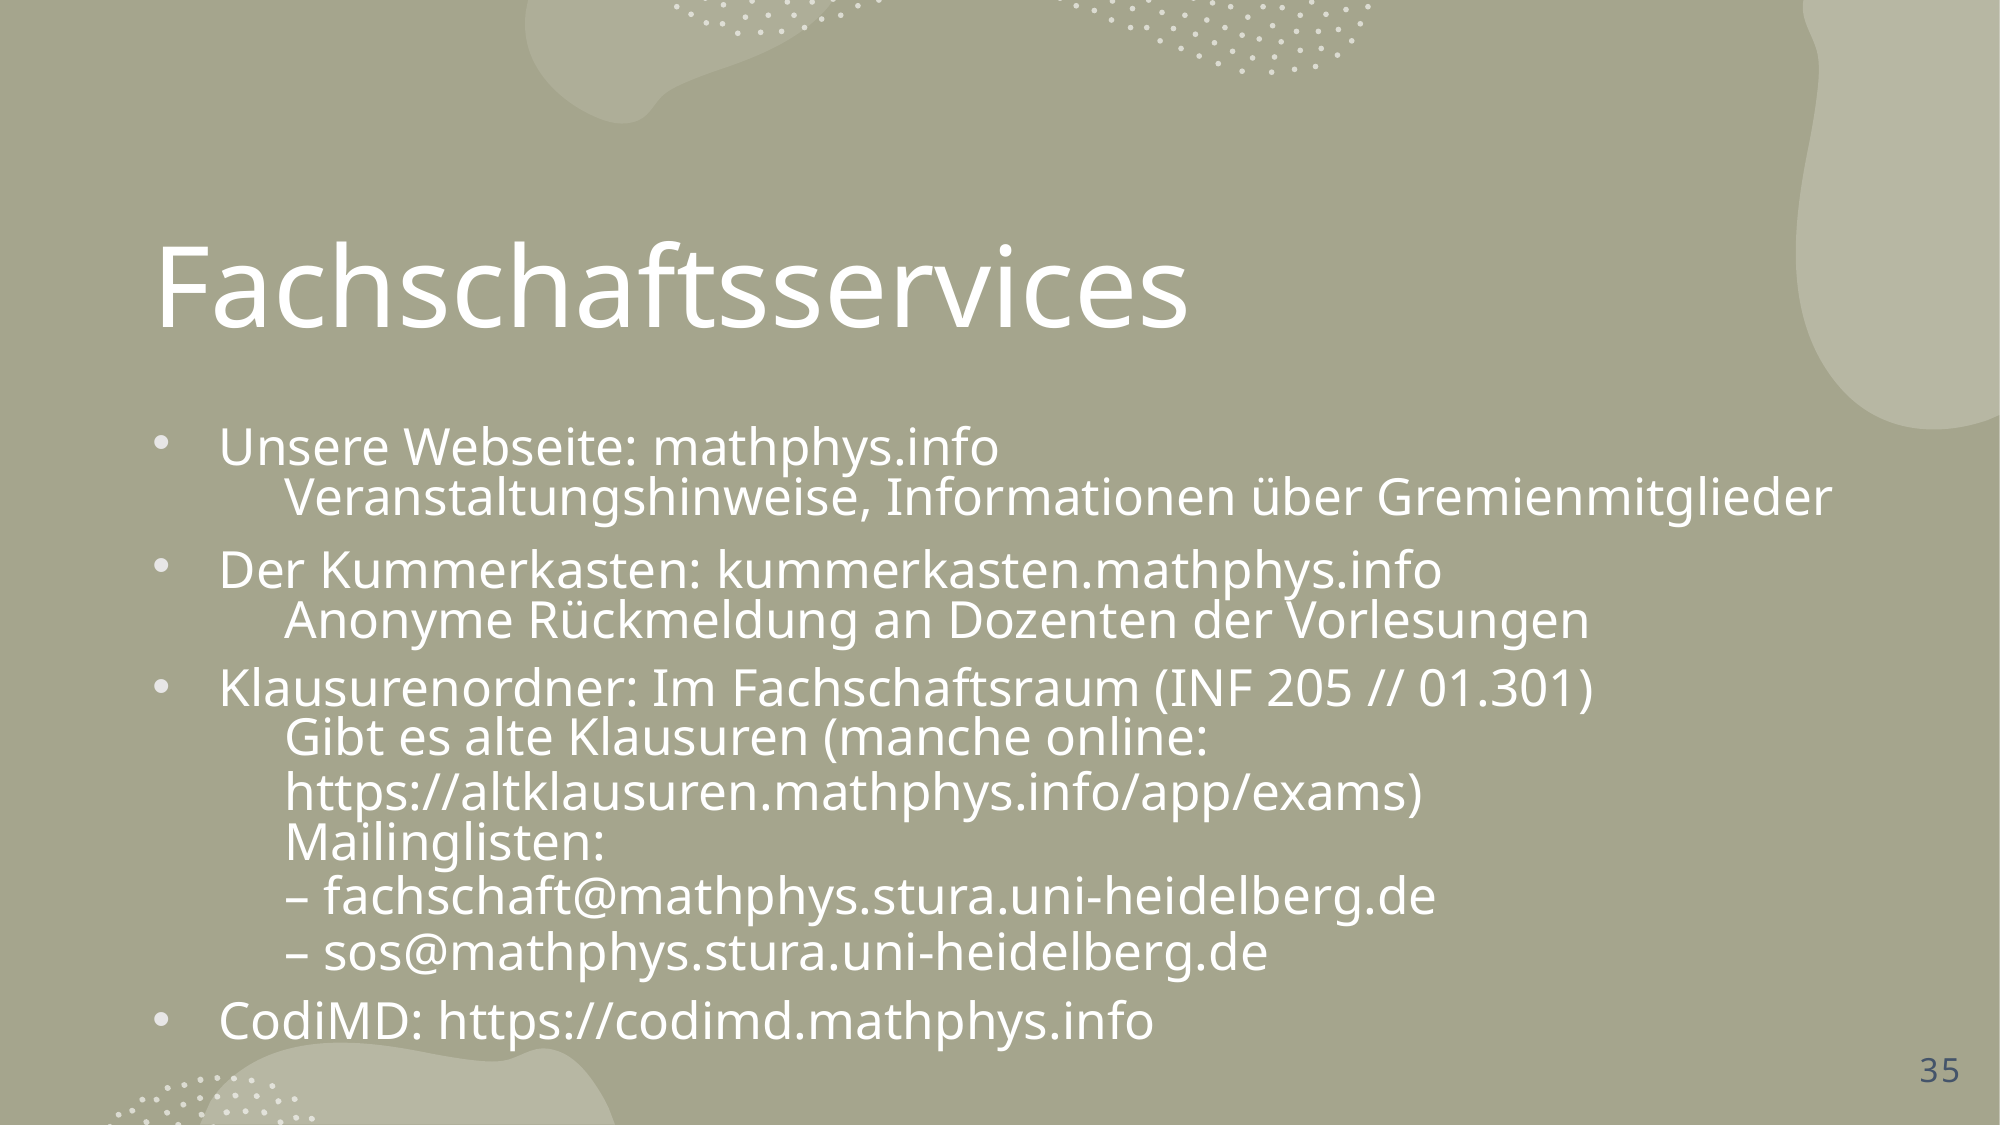

# Fachschaftsservices
Unsere Webseite: mathphys.info
Veranstaltungshinweise, Informationen über Gremienmitglieder
Der Kummerkasten: kummerkasten.mathphys.info
Anonyme Rückmeldung an Dozenten der Vorlesungen
Klausurenordner: Im Fachschaftsraum (INF 205 // 01.301)
Gibt es alte Klausuren (manche online: https://altklausuren.mathphys.info/app/exams)
Mailinglisten:
– fachschaft@mathphys.stura.uni-heidelberg.de
– sos@mathphys.stura.uni-heidelberg.de
CodiMD: https://codimd.mathphys.info